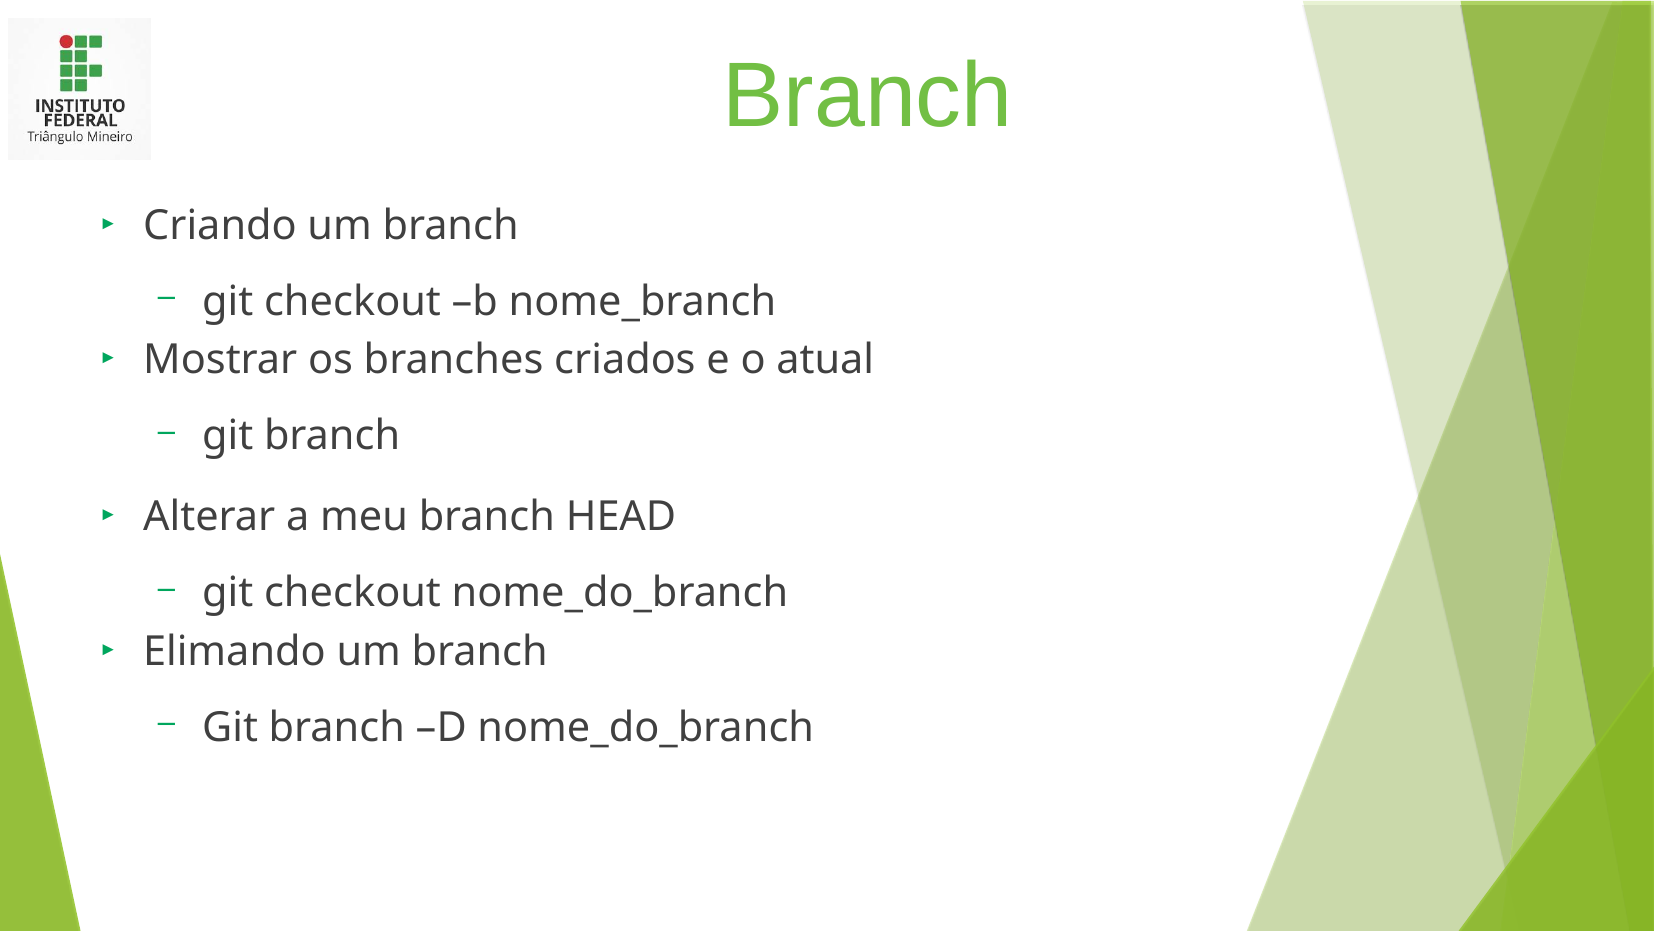

# Branch
Criando um branch
git checkout –b nome_branch
Mostrar os branches criados e o atual
git branch
Alterar a meu branch HEAD
git checkout nome_do_branch
Elimando um branch
Git branch –D nome_do_branch